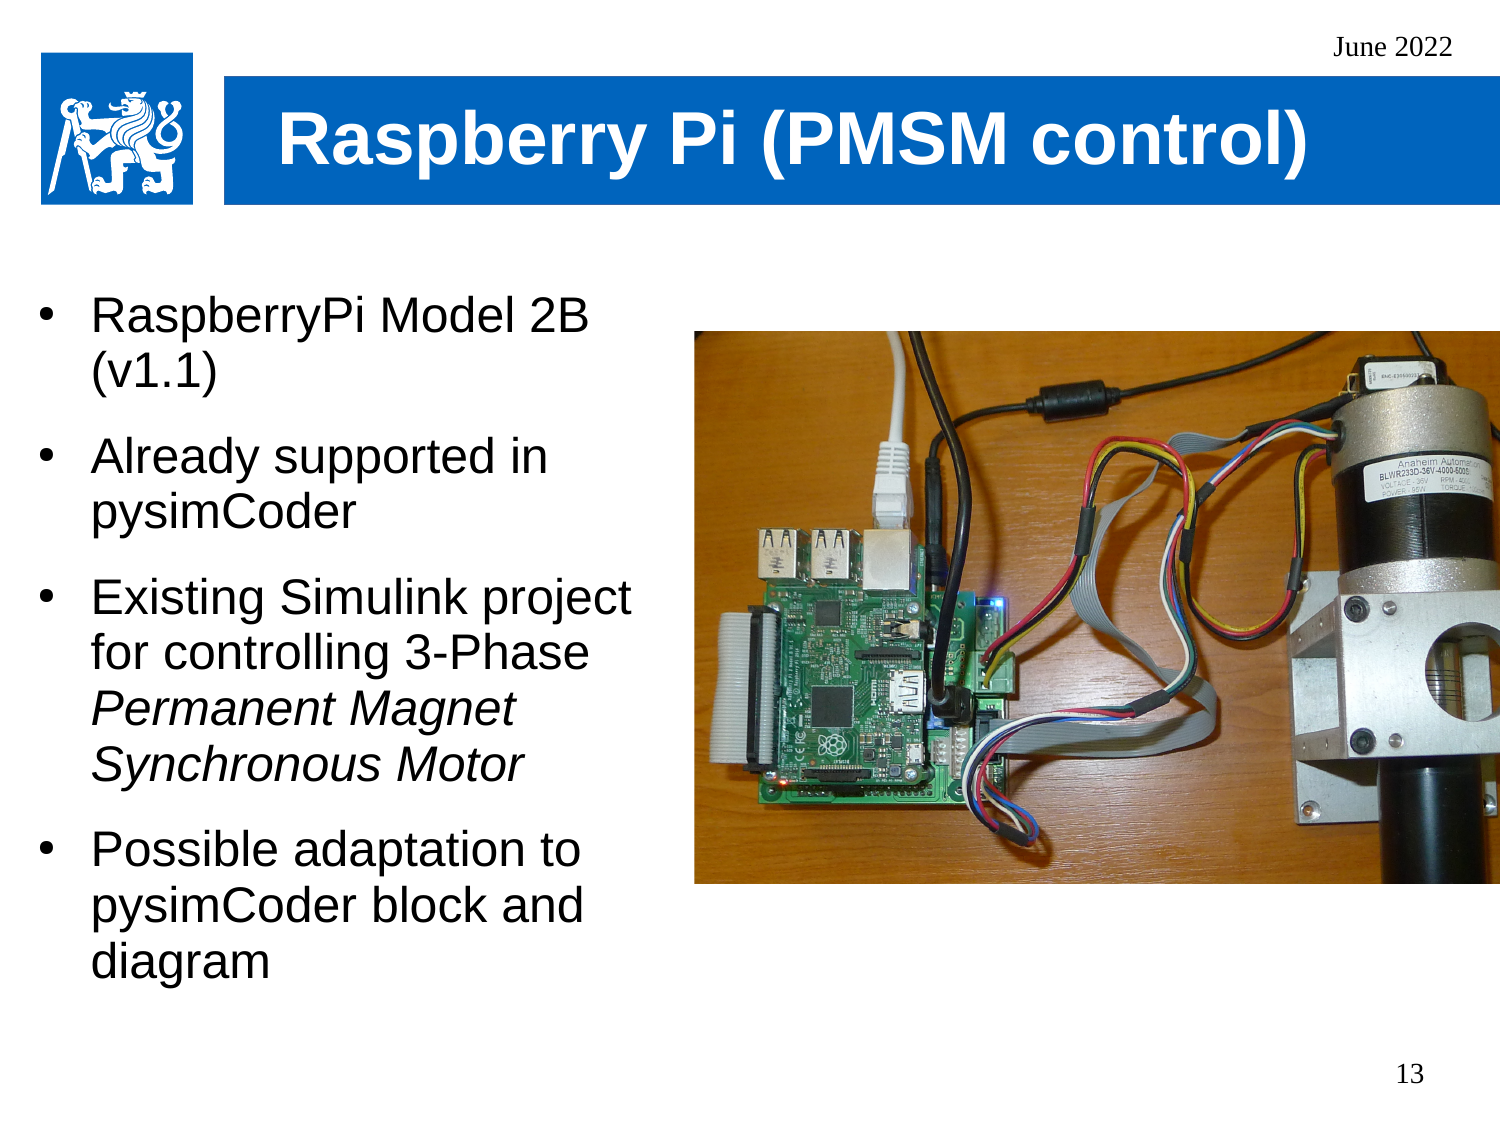

# Raspberry Pi (PMSM control)
RaspberryPi Model 2B (v1.1)
Already supported in pysimCoder
Existing Simulink project for controlling 3-Phase Permanent Magnet Synchronous Motor
Possible adaptation to pysimCoder block and diagram